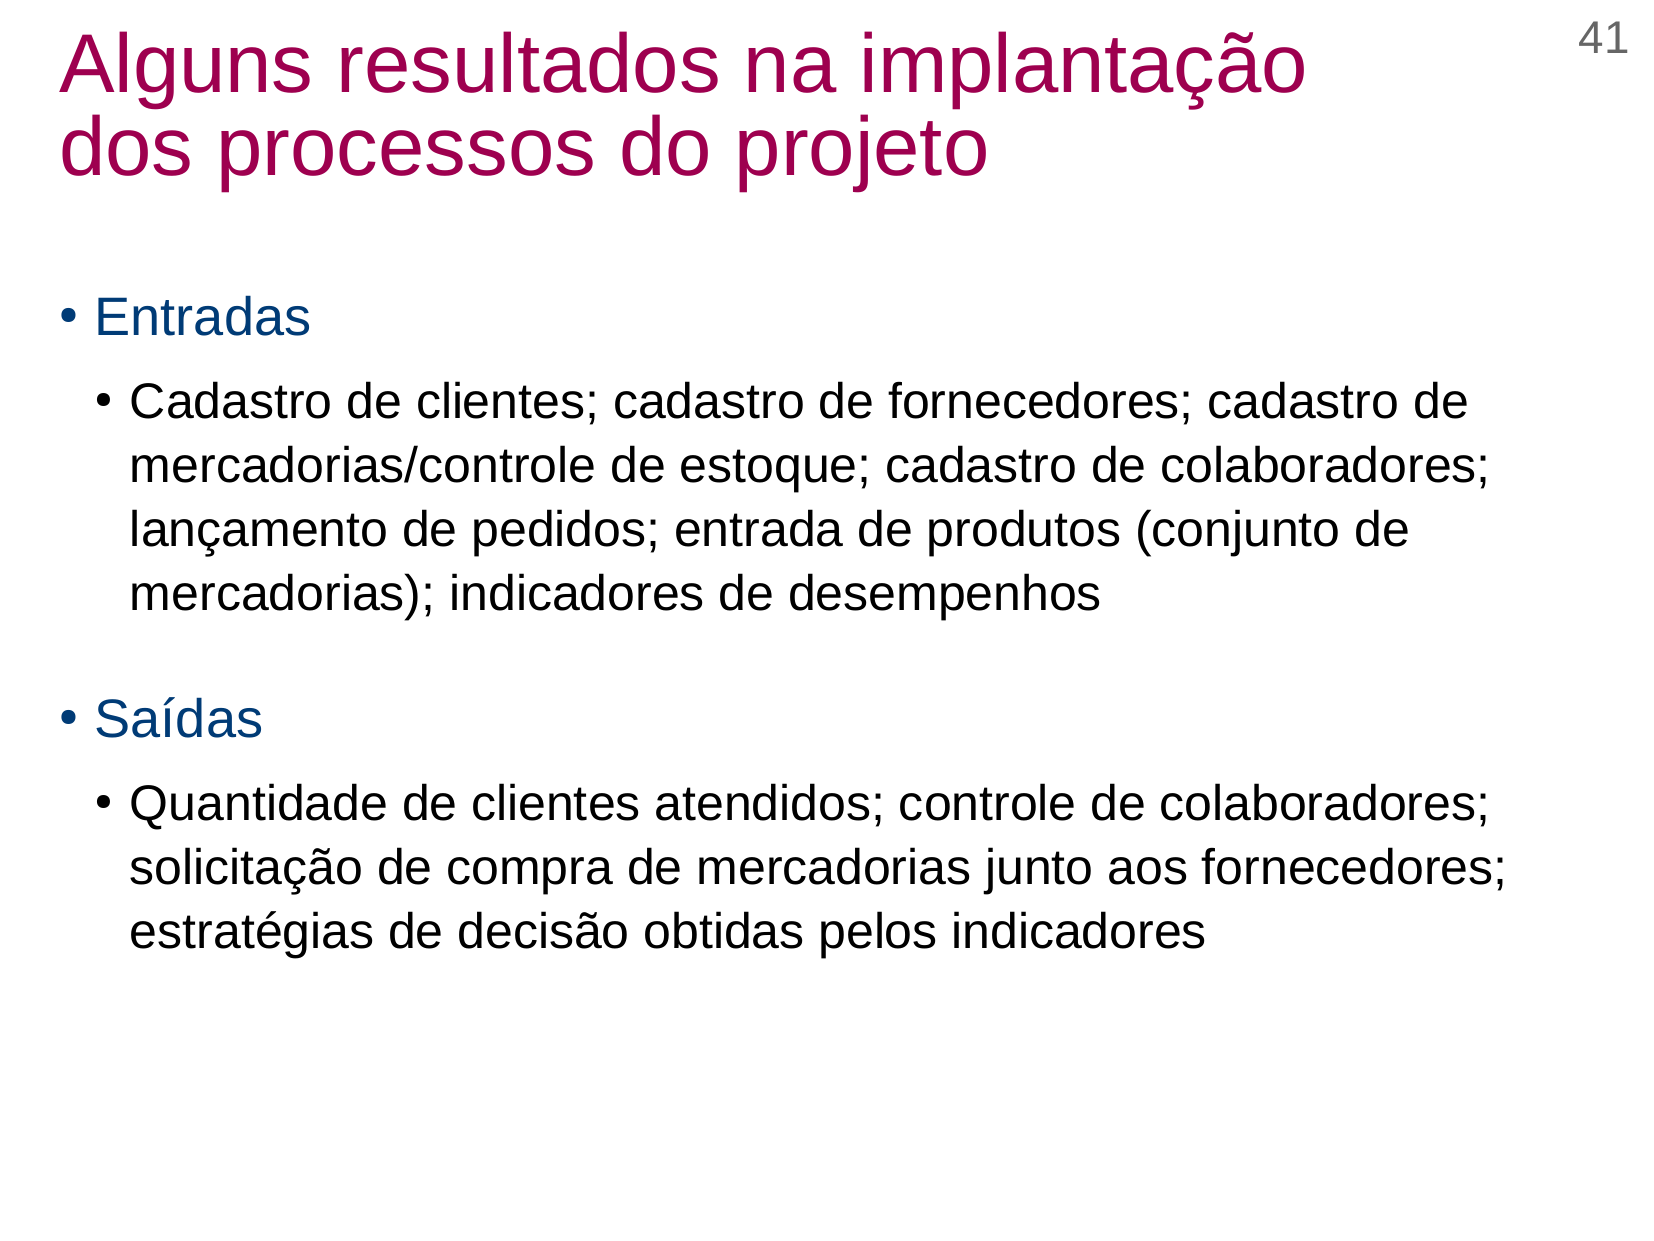

# Alguns resultados na implantação dos processos do projeto
41
Entradas
Cadastro de clientes; cadastro de fornecedores; cadastro de mercadorias/controle de estoque; cadastro de colaboradores; lançamento de pedidos; entrada de produtos (conjunto de mercadorias); indicadores de desempenhos
Saídas
Quantidade de clientes atendidos; controle de colaboradores; solicitação de compra de mercadorias junto aos fornecedores; estratégias de decisão obtidas pelos indicadores